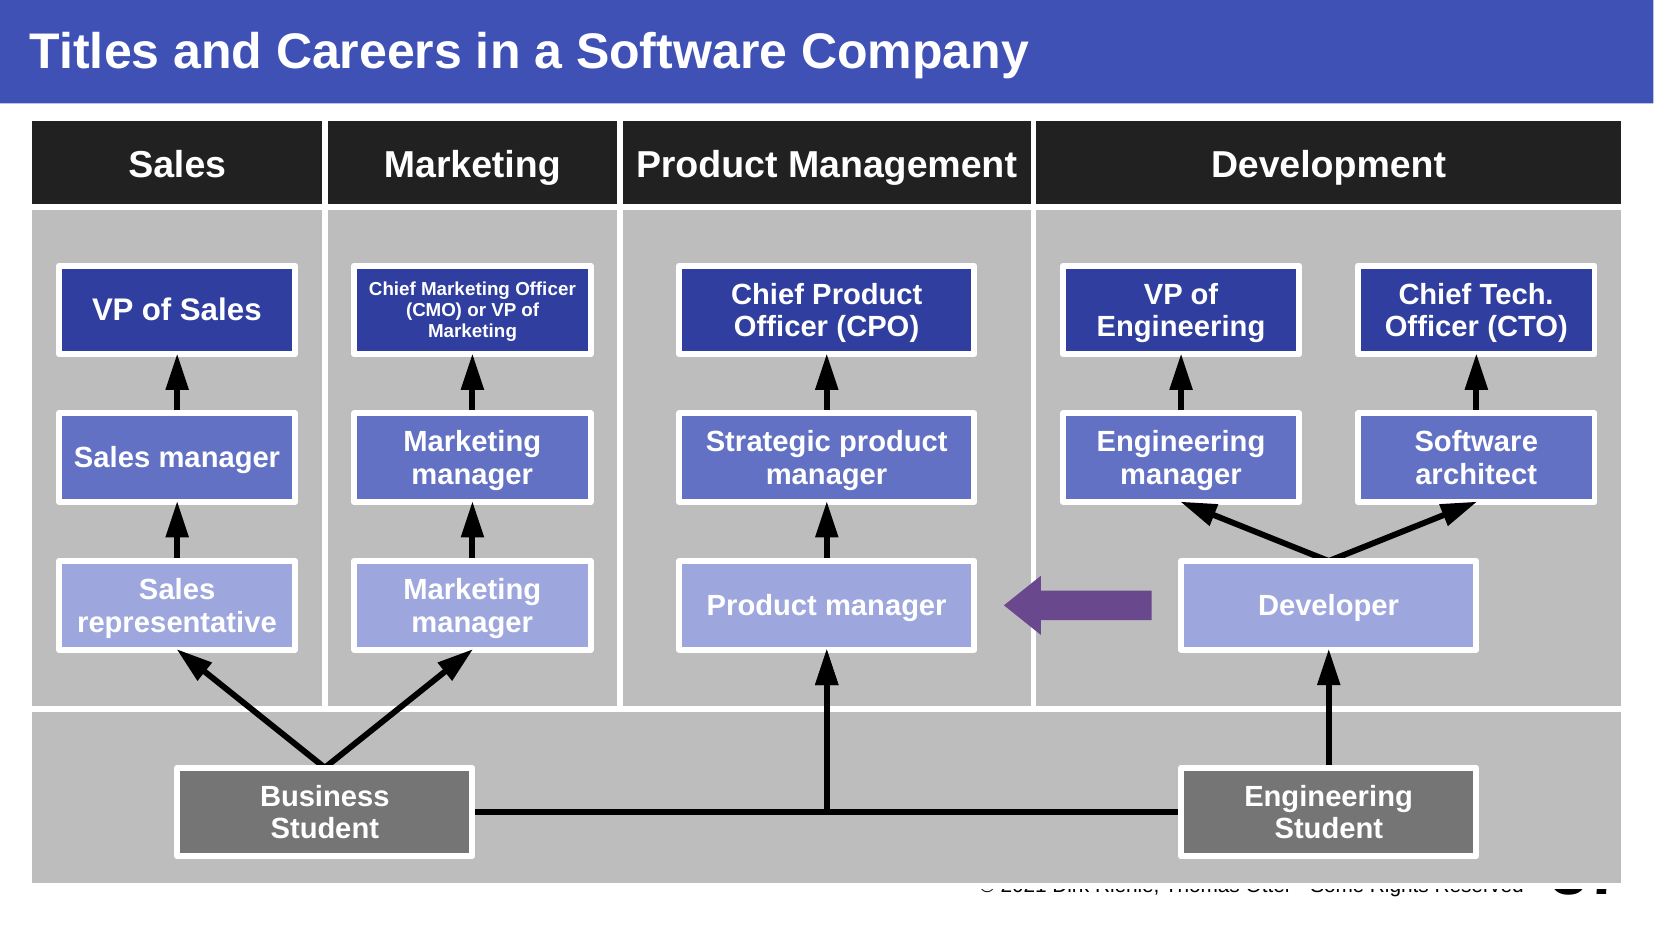

# Titles and Careers in a Software Company
Sales
Marketing
Product Management
Development
VP of Sales
Chief Marketing Officer (CMO) or VP of Marketing
Chief Product Officer (CPO)
VP of Engineering
Chief Tech. Officer (CTO)
...
Sales manager
Marketing
manager
Strategic product manager
Engineering
manager
Software architect
Sales representative
Marketing
manager
Product manager
Developer
Business
Student
Engineering
Student
Commercial Open Source Startups
37
© 2021 Dirk Riehle, Thomas Otter - Some Rights Reserved